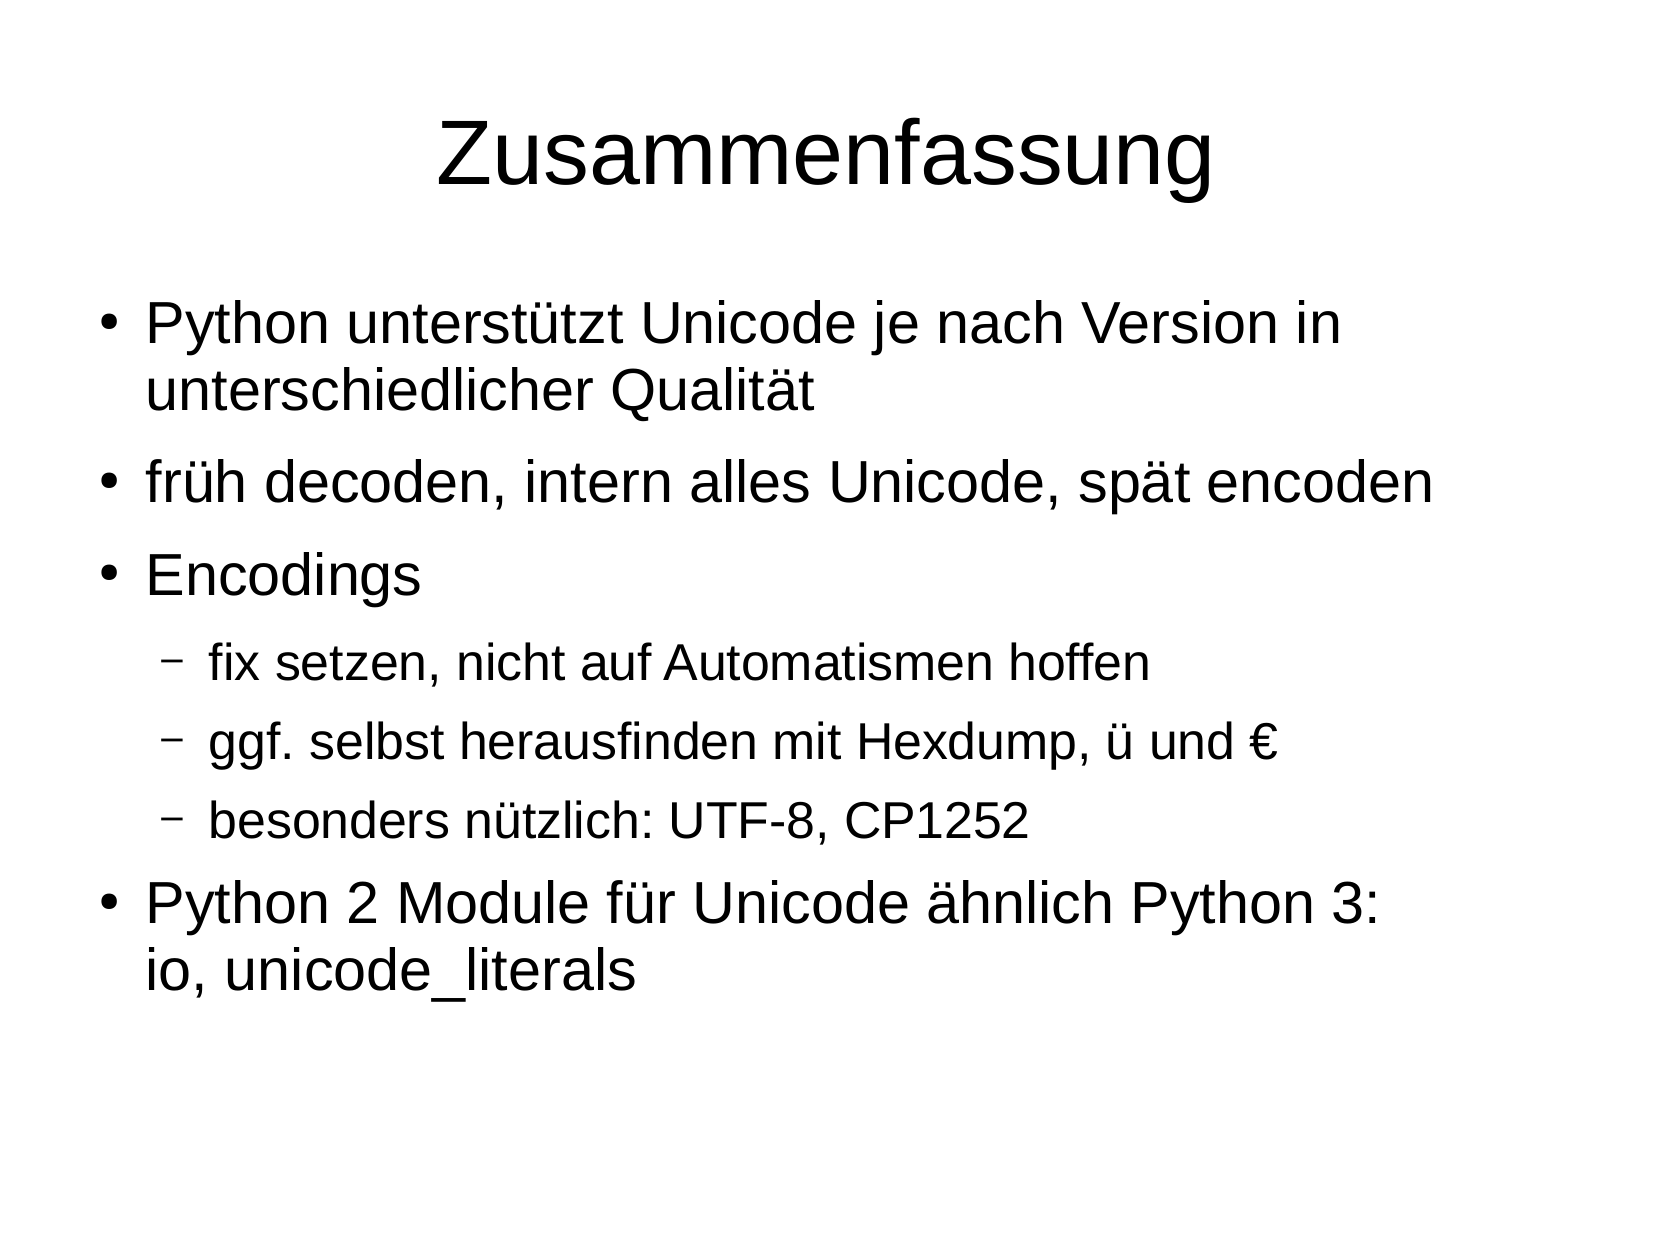

# Zusammenfassung
Python unterstützt Unicode je nach Version in unterschiedlicher Qualität
früh decoden, intern alles Unicode, spät encoden
Encodings
fix setzen, nicht auf Automatismen hoffen
ggf. selbst herausfinden mit Hexdump, ü und €
besonders nützlich: UTF-8, CP1252
Python 2 Module für Unicode ähnlich Python 3:
io, unicode_literals